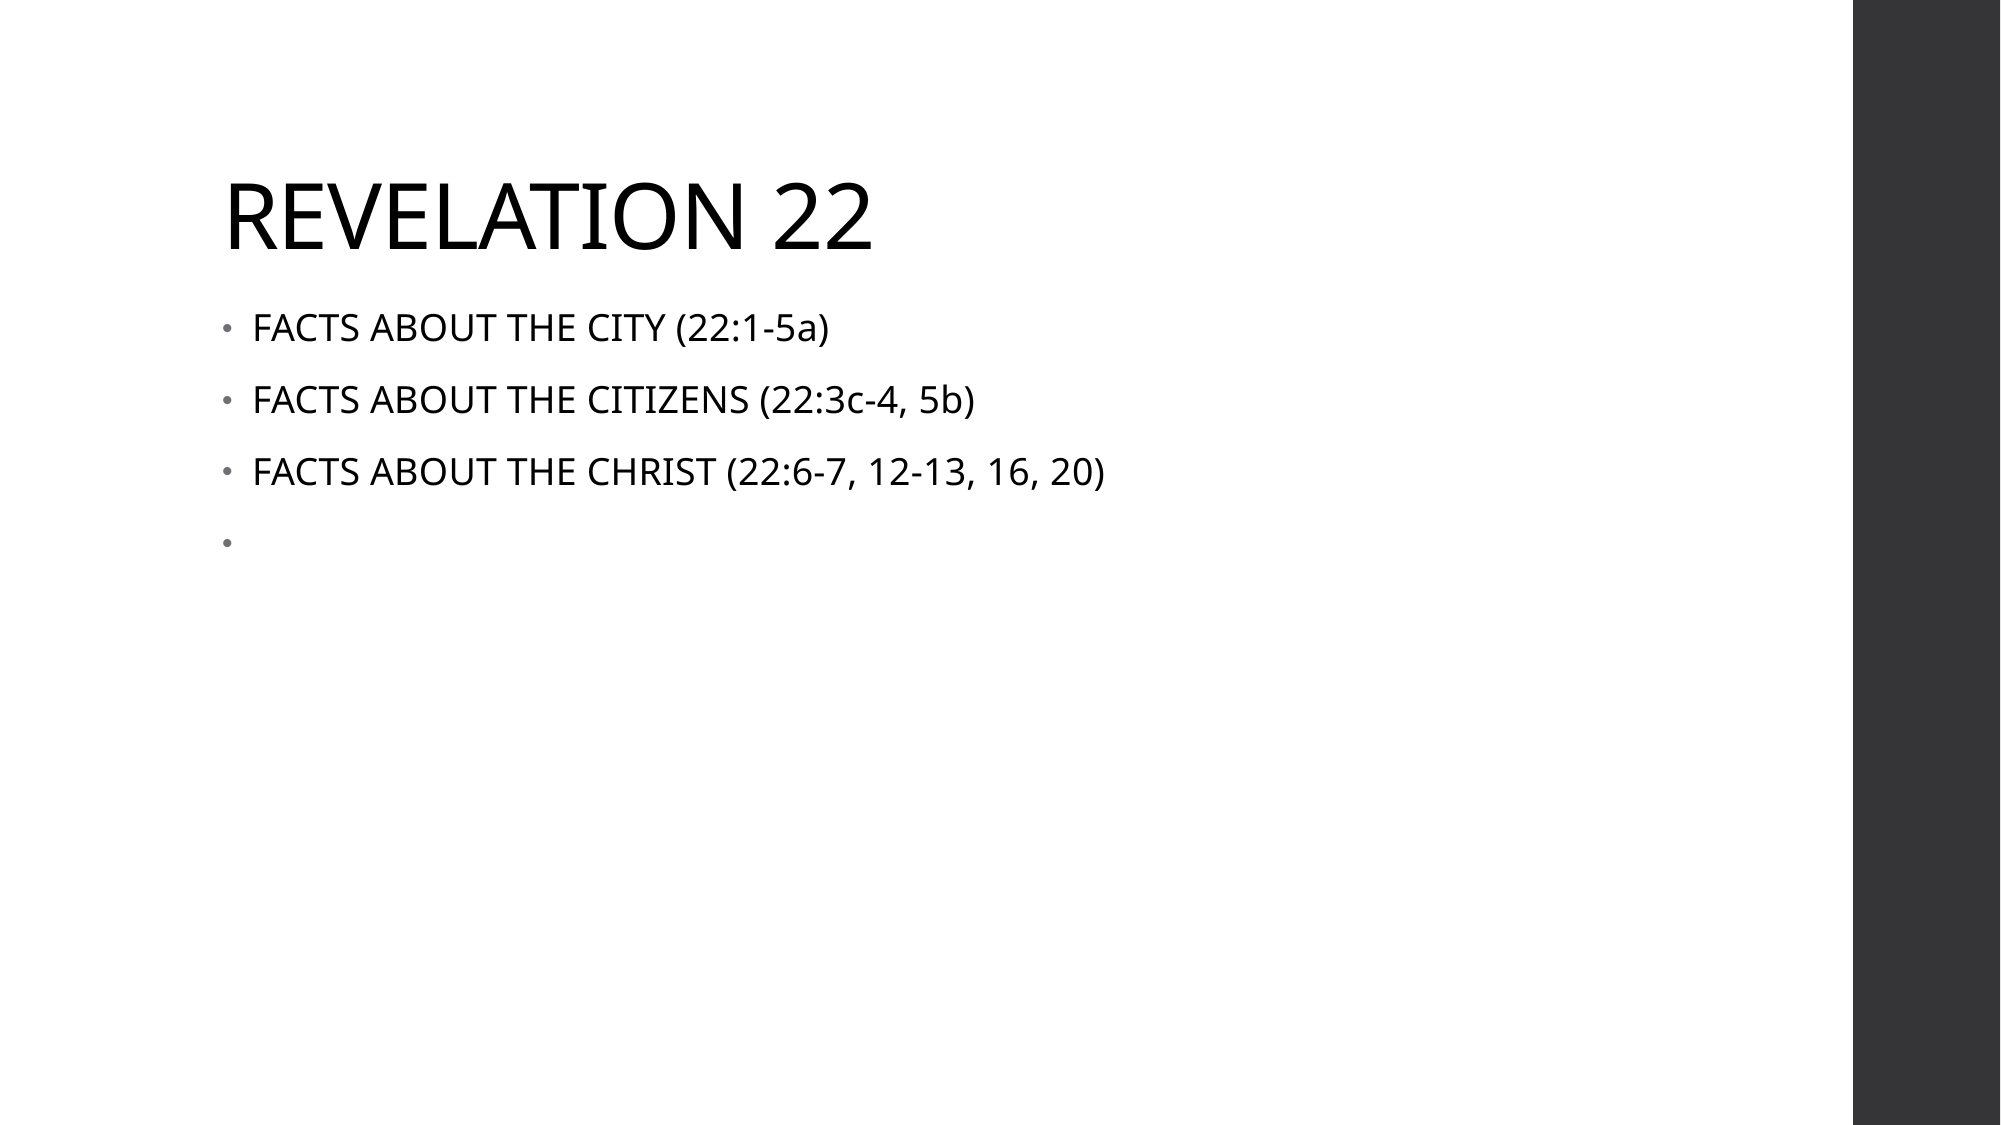

# REVELATION 22
FACTS ABOUT THE CITY (22:1-5a)
FACTS ABOUT THE CITIZENS (22:3c-4, 5b)
FACTS ABOUT THE CHRIST (22:6-7, 12-13, 16, 20)